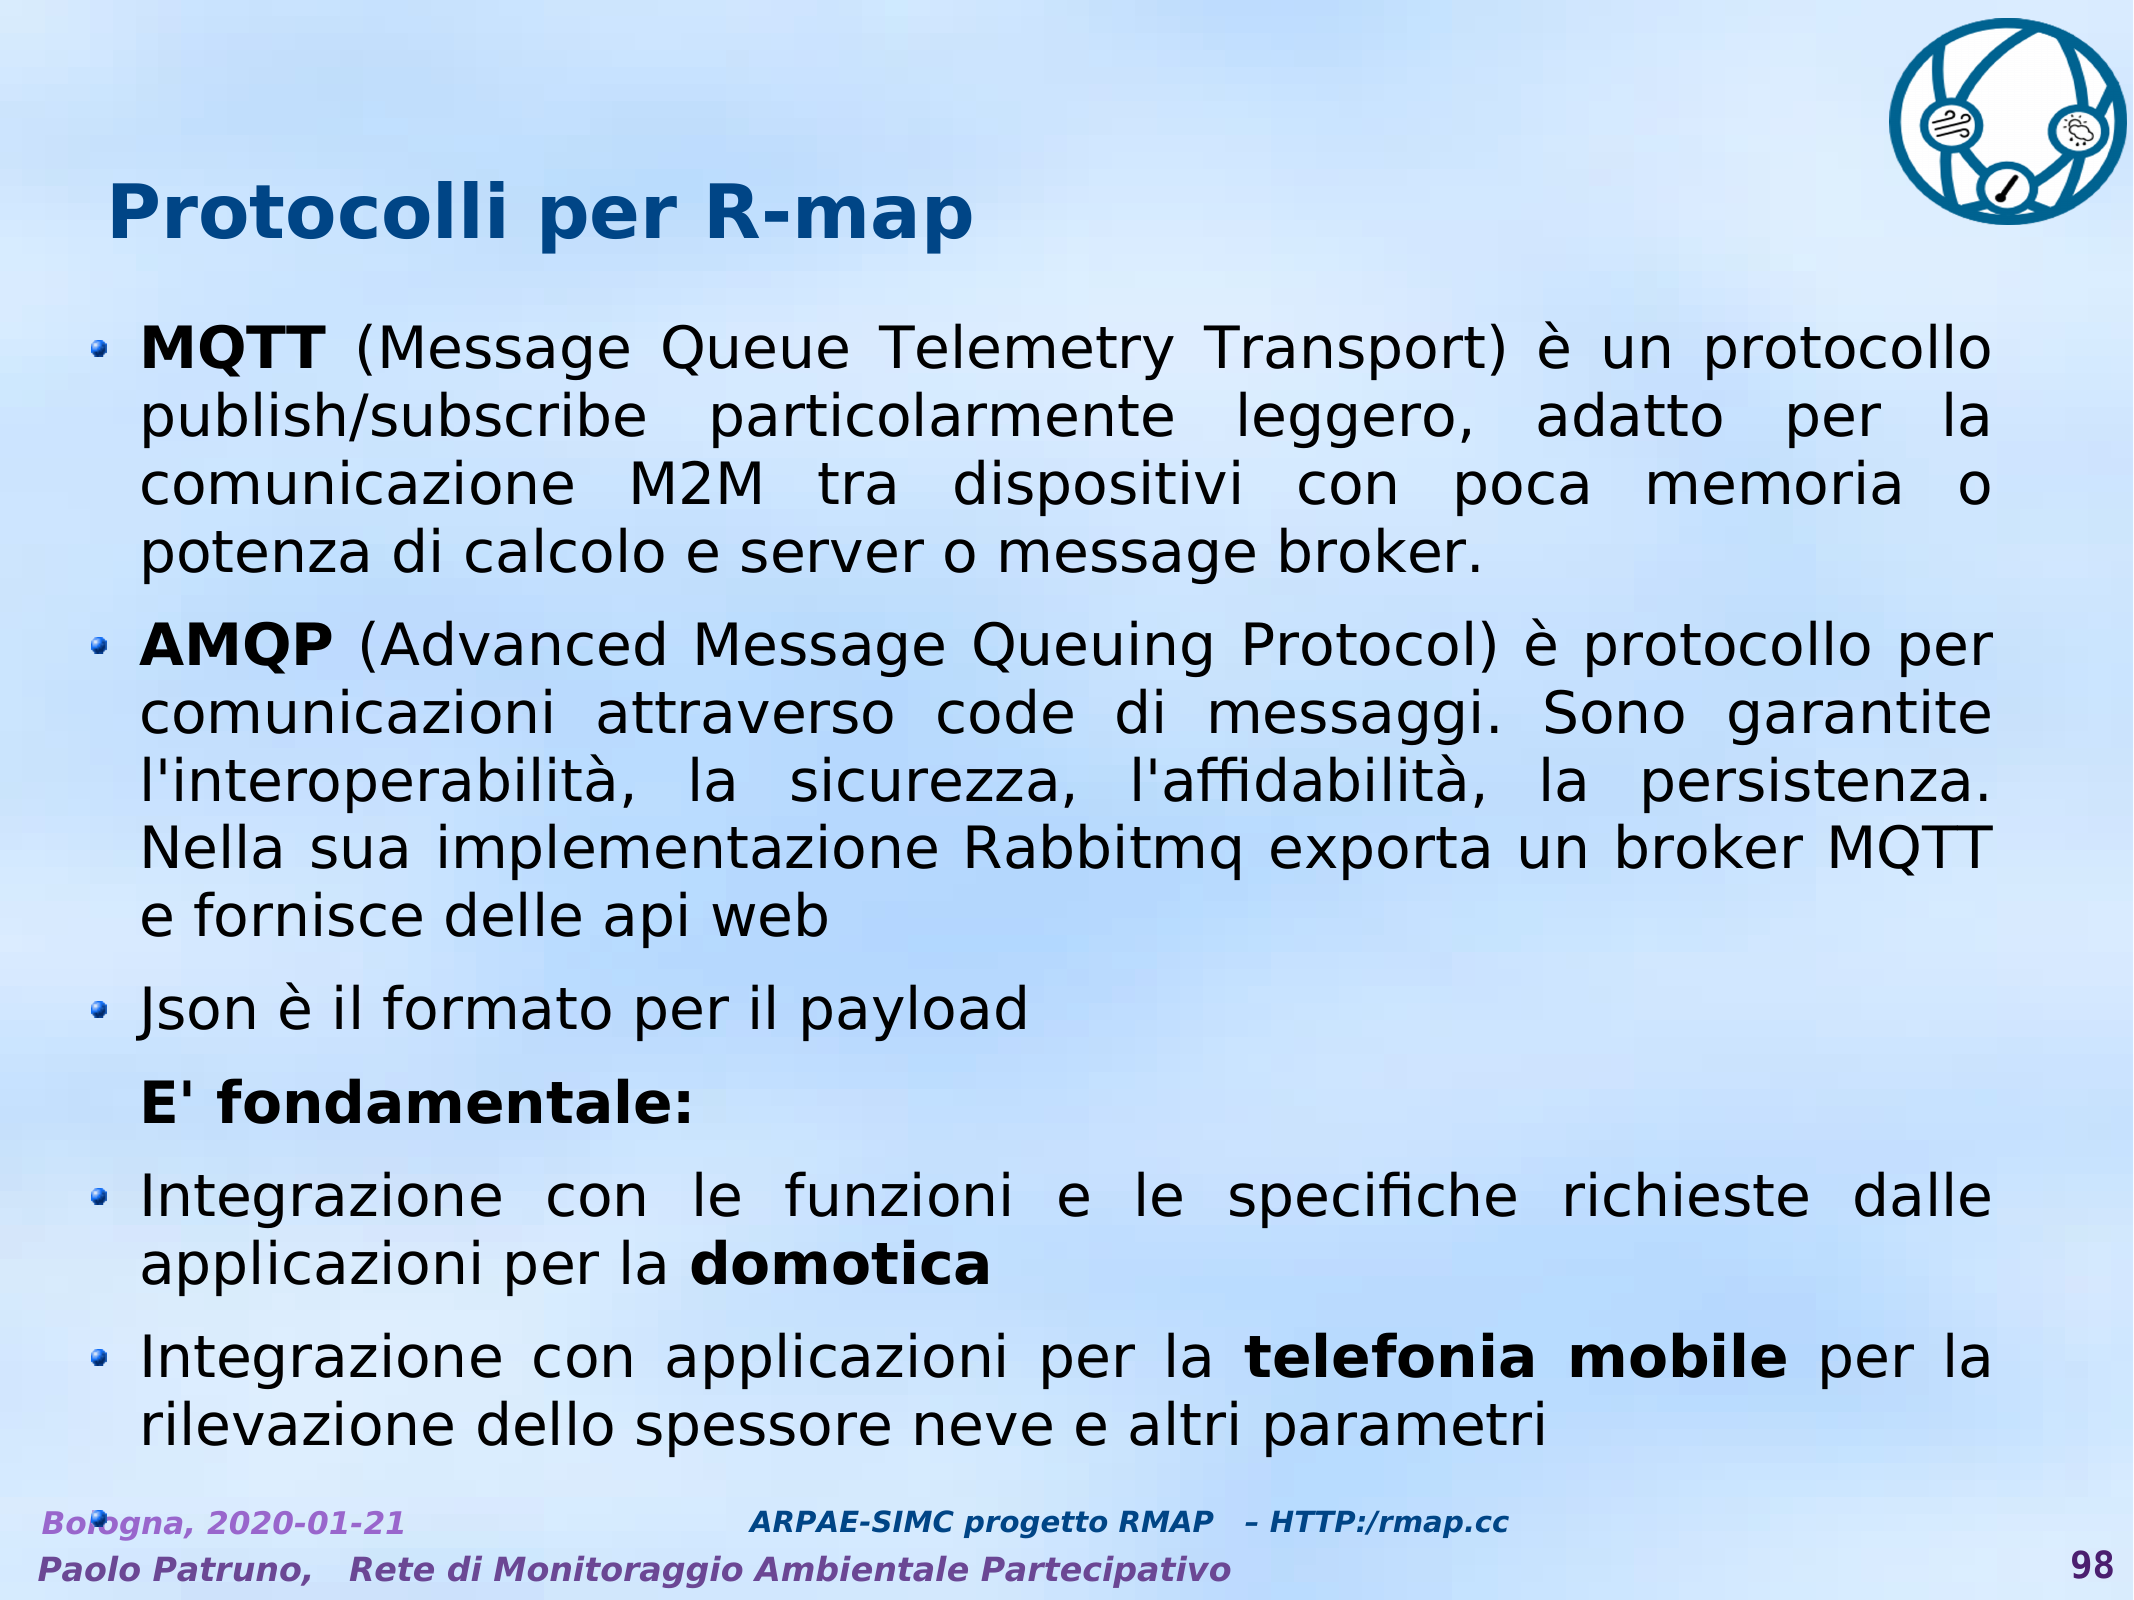

# Protocolli per R-map
MQTT (Message Queue Telemetry Transport) è un protocollo publish/subscribe particolarmente leggero, adatto per la comunicazione M2M tra dispositivi con poca memoria o potenza di calcolo e server o message broker.
AMQP (Advanced Message Queuing Protocol) è protocollo per comunicazioni attraverso code di messaggi. Sono garantite l'interoperabilità, la sicurezza, l'affidabilità, la persistenza. Nella sua implementazione Rabbitmq exporta un broker MQTT e fornisce delle api web
Json è il formato per il payload
E' fondamentale:
Integrazione con le funzioni e le specifiche richieste dalle applicazioni per la domotica
Integrazione con applicazioni per la telefonia mobile per la rilevazione dello spessore neve e altri parametri